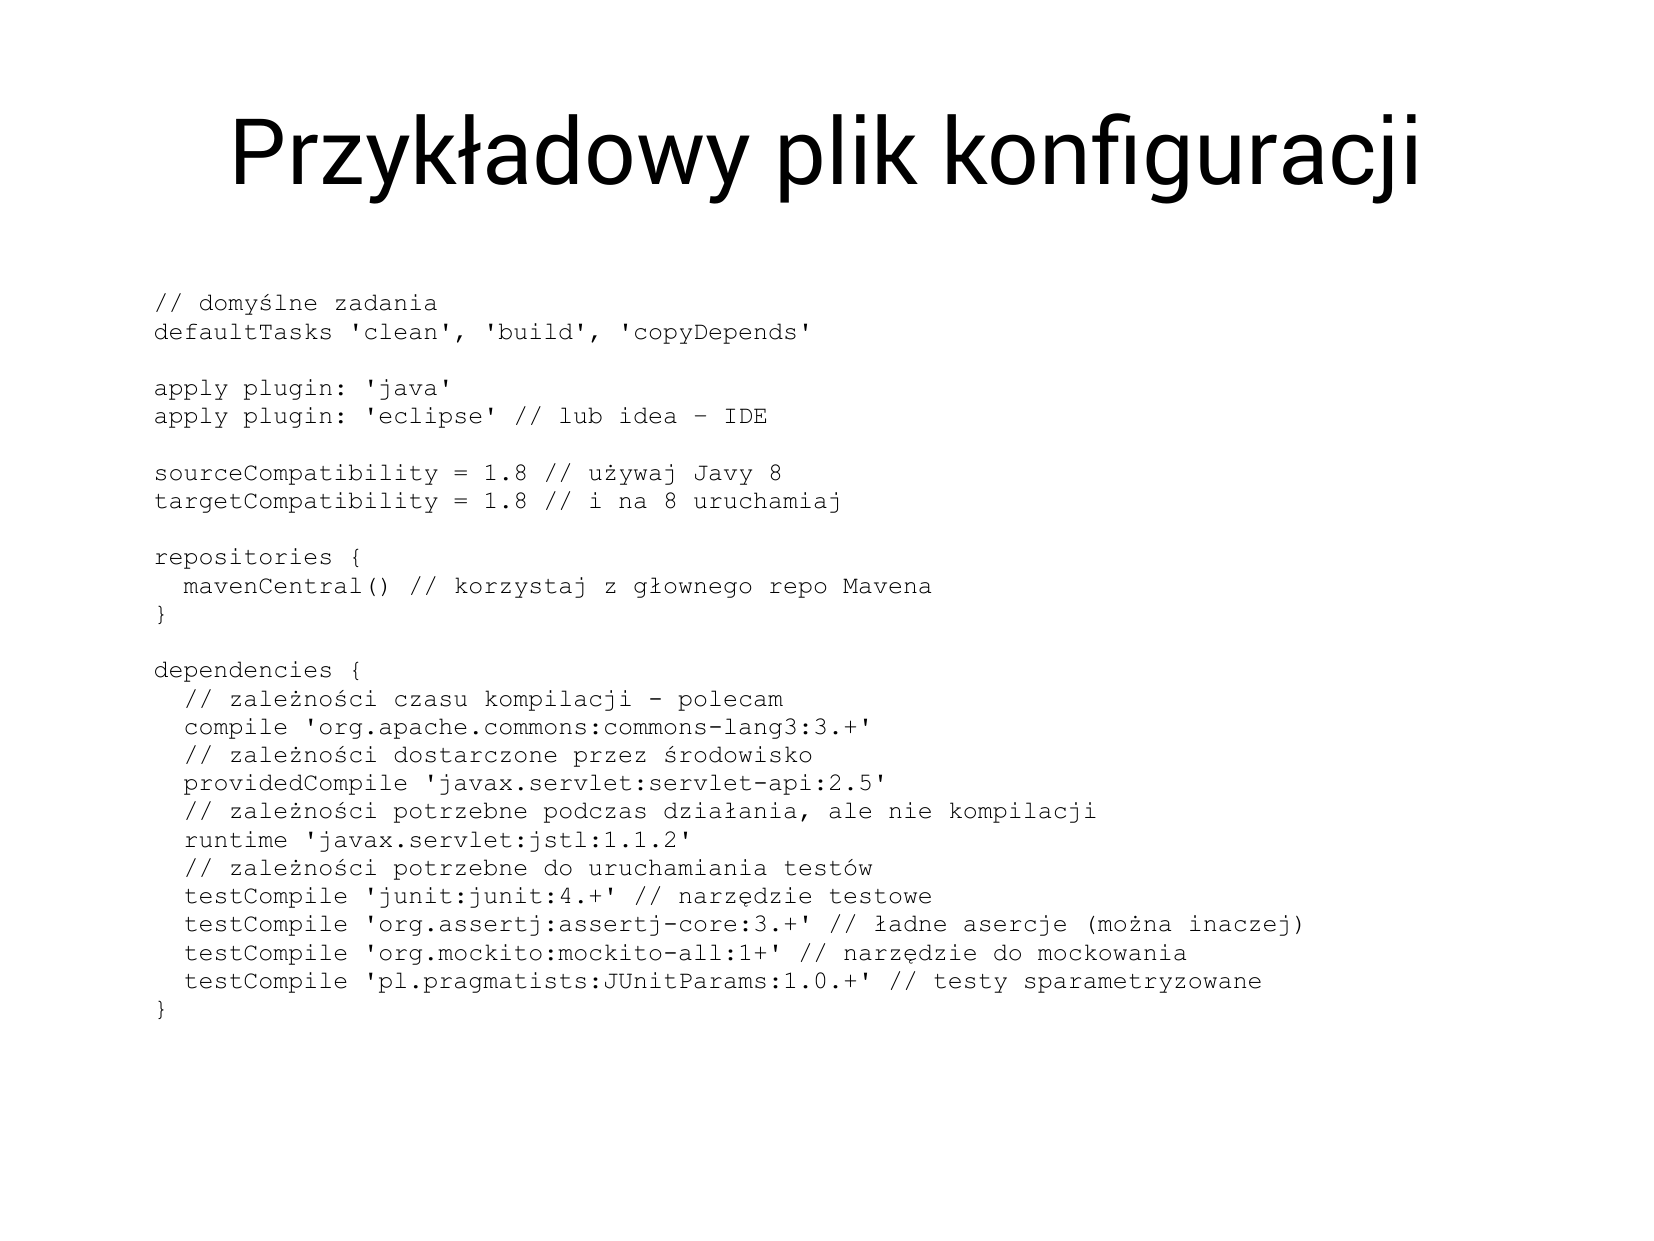

# Przykładowy plik konfiguracji
// domyślne zadania
defaultTasks 'clean', 'build', 'copyDepends'
apply plugin: 'java'
apply plugin: 'eclipse' // lub idea – IDE
sourceCompatibility = 1.8 // używaj Javy 8
targetCompatibility = 1.8 // i na 8 uruchamiaj
repositories {
 mavenCentral() // korzystaj z głownego repo Mavena
}
dependencies {
 // zależności czasu kompilacji - polecam
 compile 'org.apache.commons:commons-lang3:3.+'
 // zależności dostarczone przez środowisko
 providedCompile 'javax.servlet:servlet-api:2.5'
 // zależności potrzebne podczas działania, ale nie kompilacji
 runtime 'javax.servlet:jstl:1.1.2'
 // zależności potrzebne do uruchamiania testów
 testCompile 'junit:junit:4.+' // narzędzie testowe
 testCompile 'org.assertj:assertj-core:3.+' // ładne asercje (można inaczej)
 testCompile 'org.mockito:mockito-all:1+' // narzędzie do mockowania
 testCompile 'pl.pragmatists:JUnitParams:1.0.+' // testy sparametryzowane
}